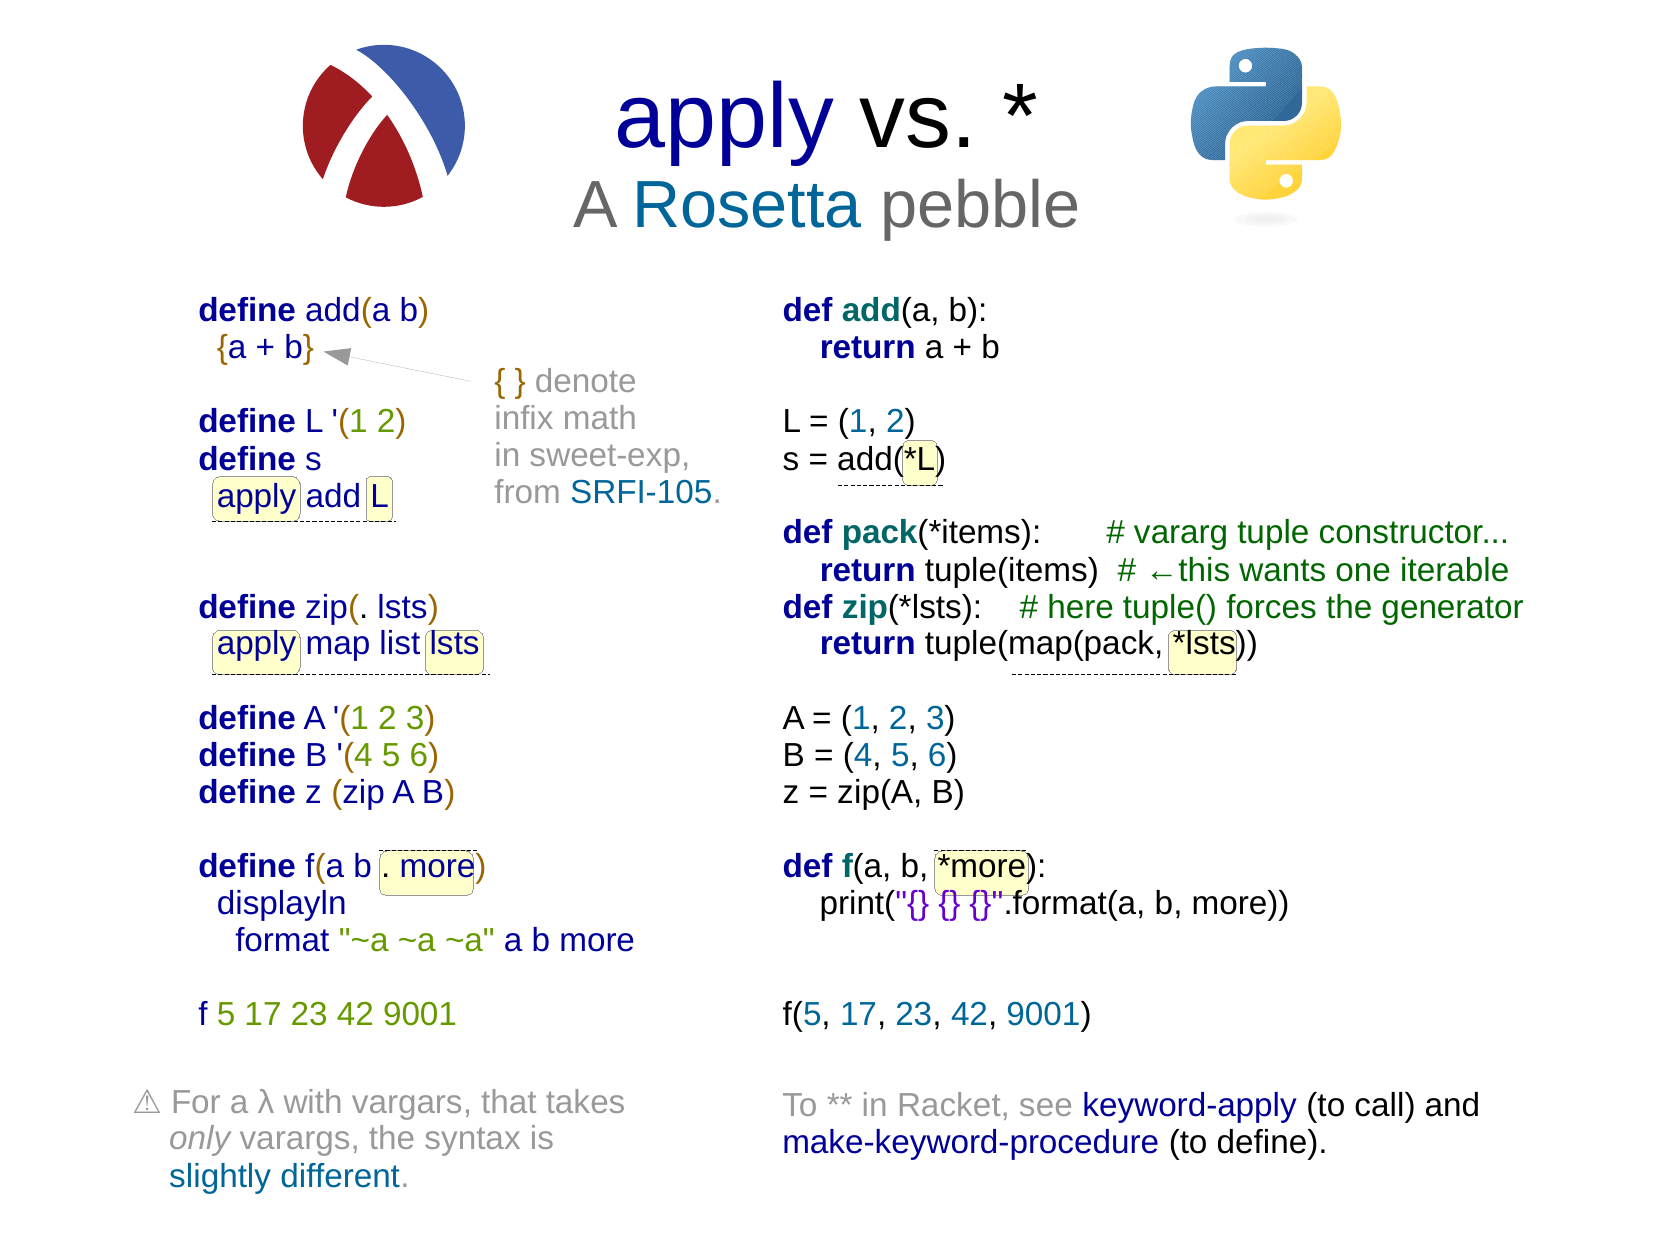

# apply vs. * A Rosetta pebble
define add(a b)
 {a + b}
define L '(1 2)
define s
 apply add L
define zip(. lsts)
 apply map list lsts
define A '(1 2 3)
define B '(4 5 6)
define z (zip A B)
define f(a b . more)
 displayln
 format "~a ~a ~a" a b more
f 5 17 23 42 9001
def add(a, b):
 return a + b
L = (1, 2)
s = add(*L)
def pack(*items): # vararg tuple constructor...
 return tuple(items) # ←this wants one iterable
def zip(*lsts): # here tuple() forces the generator
 return tuple(map(pack, *lsts))
A = (1, 2, 3)
B = (4, 5, 6)
z = zip(A, B)
def f(a, b, *more):
 print("{} {} {}".format(a, b, more))
f(5, 17, 23, 42, 9001)
{ } denote
infix math
in sweet-exp,
from SRFI-105.
⚠ For a λ with vargars, that takes
 only varargs, the syntax is
 slightly different.
To ** in Racket, see keyword-apply (to call) and
make-keyword-procedure (to define).